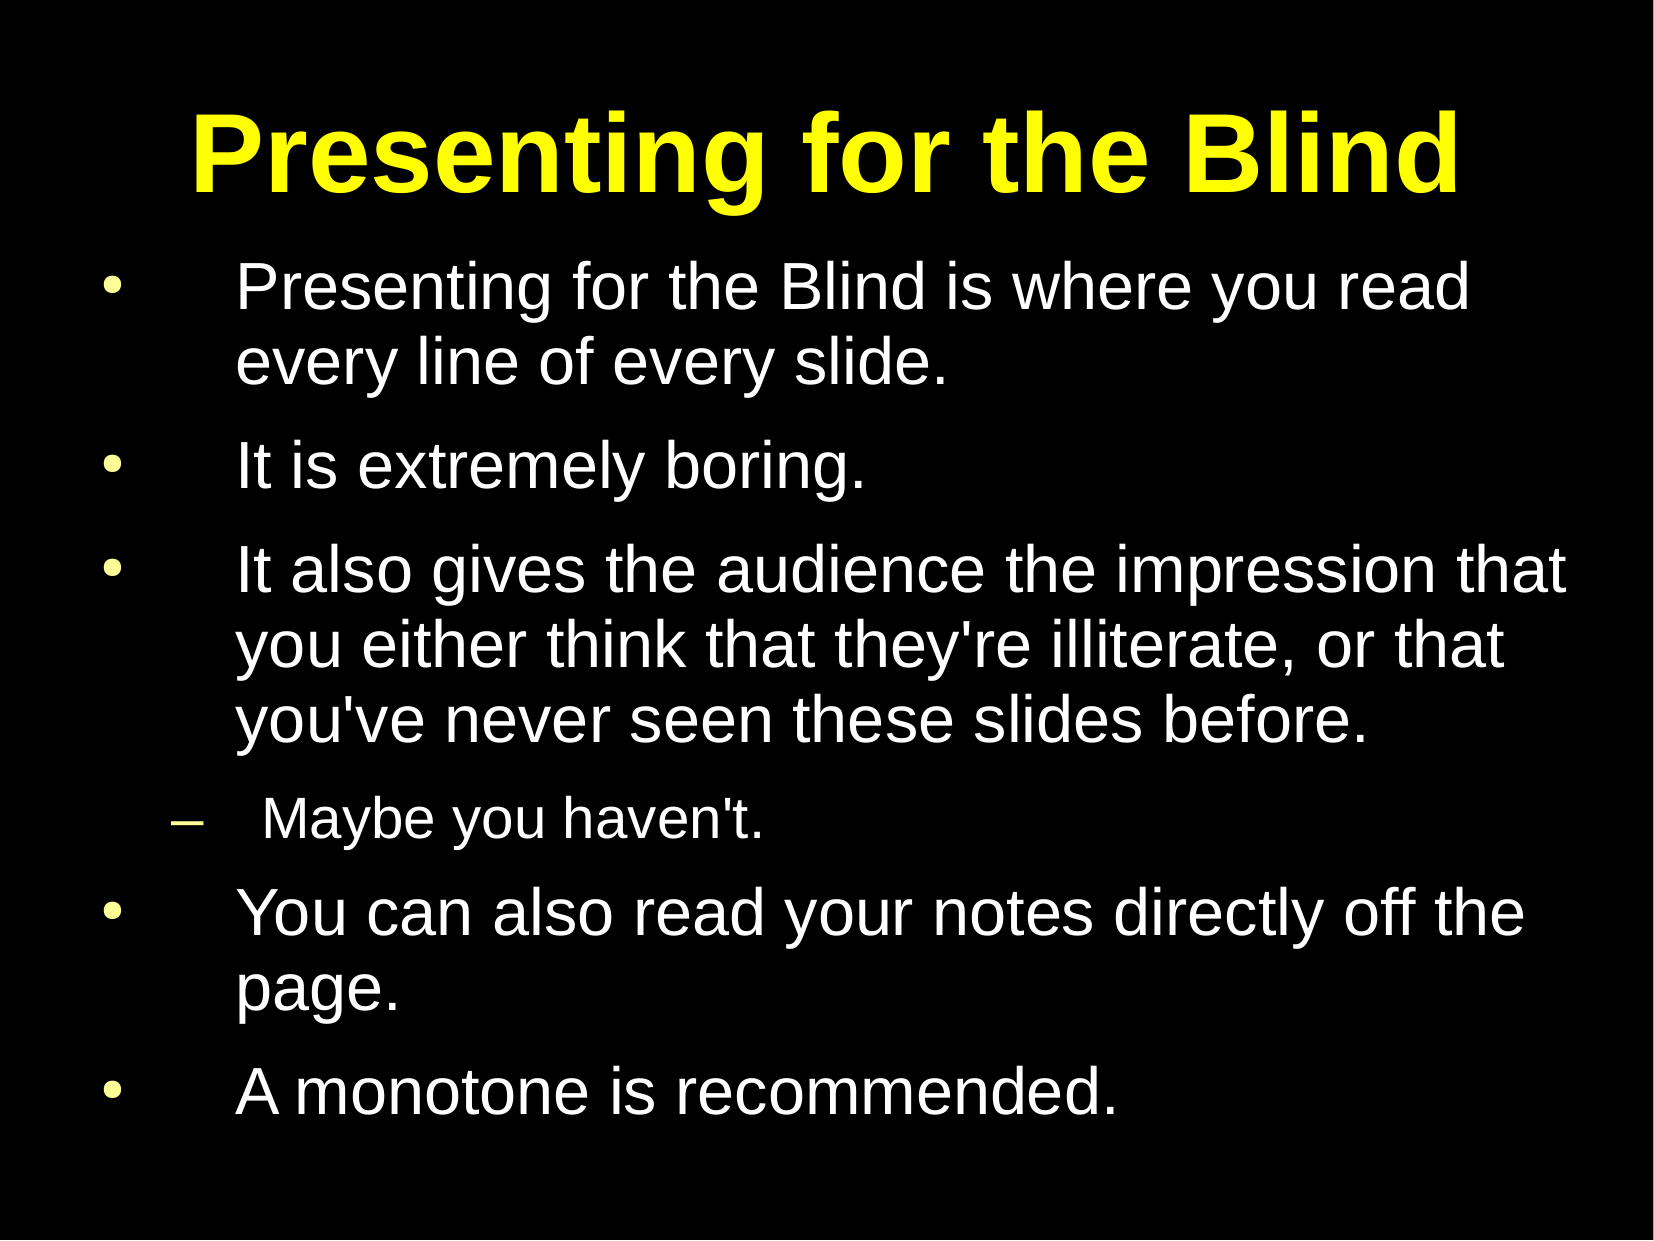

# Presenting for the Blind
Presenting for the Blind is where you read every line of every slide.
It is extremely boring.
It also gives the audience the impression that you either think that they're illiterate, or that you've never seen these slides before.
Maybe you haven't.
You can also read your notes directly off the page.
A monotone is recommended.